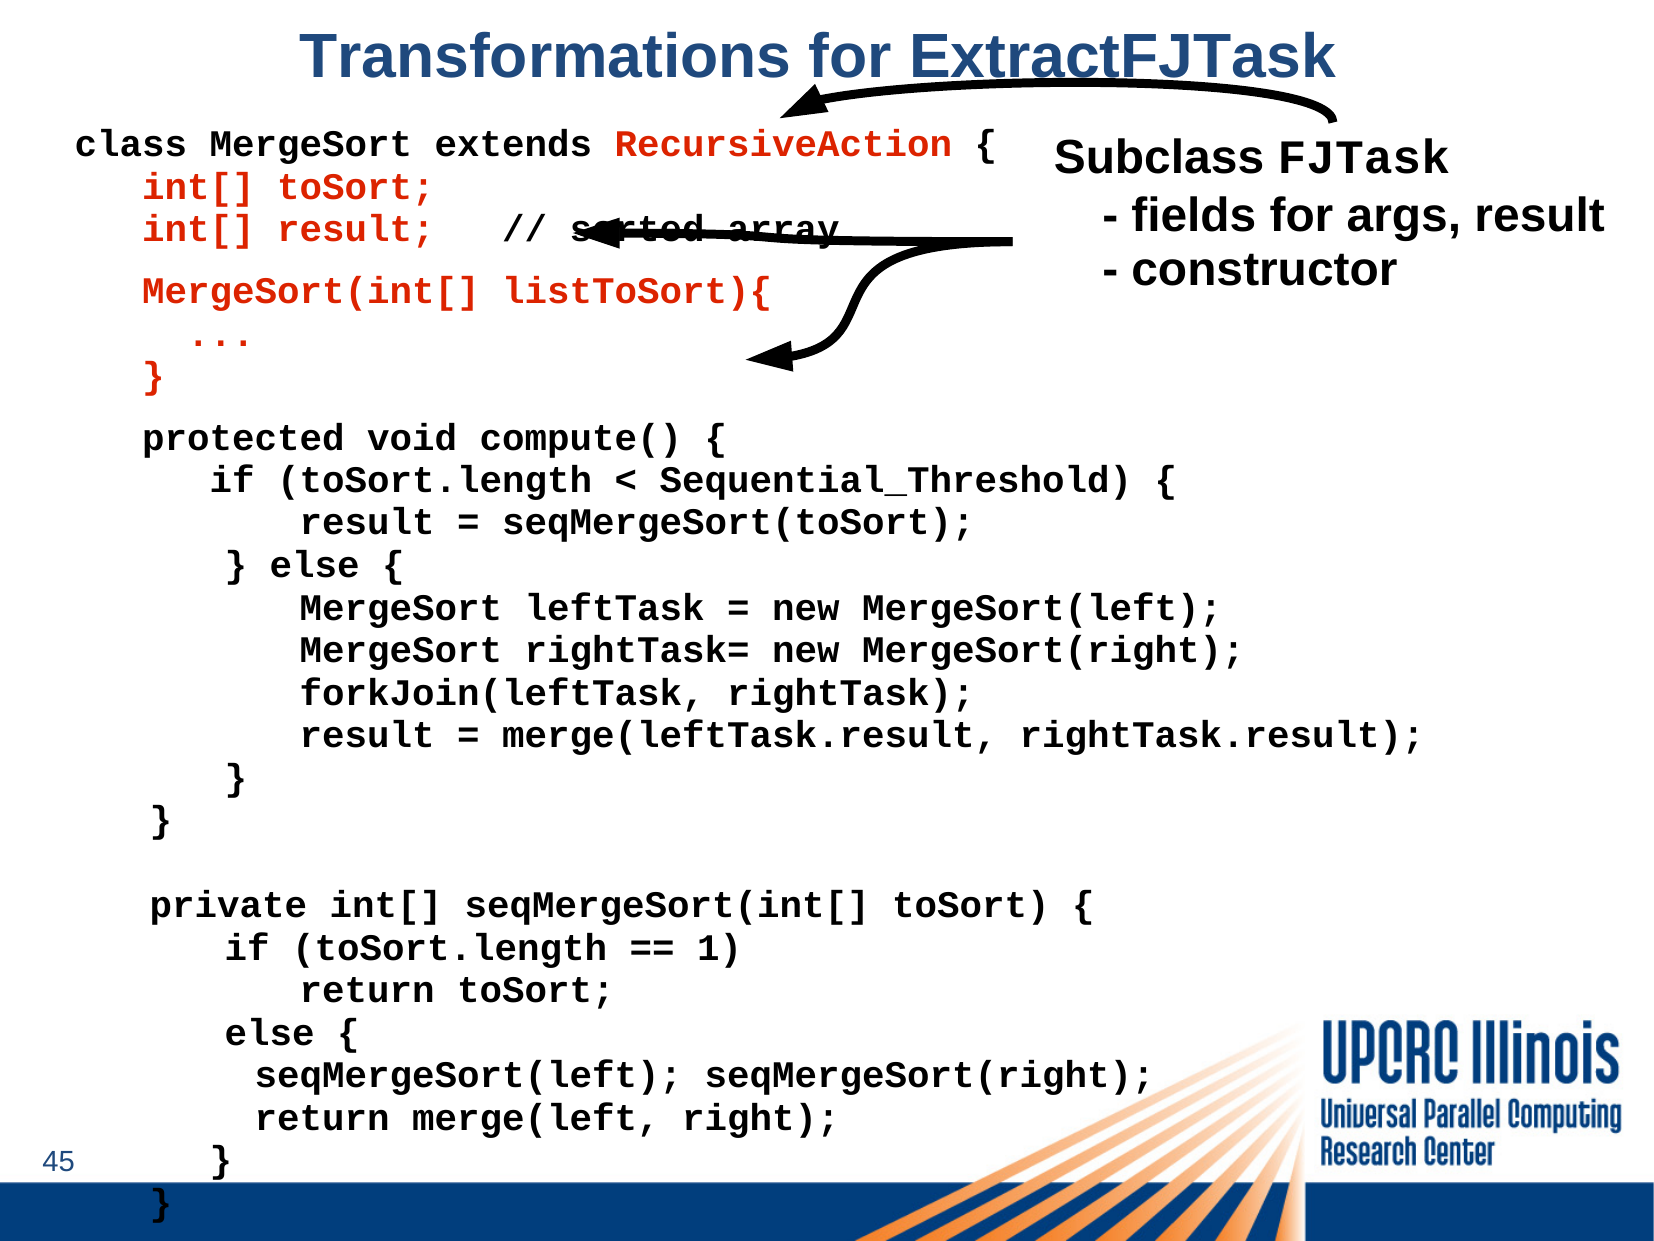

# Transformations for ExtractFJTask
class MergeSort extends RecursiveAction {
 int[] toSort;
 int[] result; // sorted array
 MergeSort(int[] listToSort){
 ...
 }
 protected void compute() {
 if (toSort.length < Sequential_Threshold) {
			result = seqMergeSort(toSort);
		} else {
			MergeSort leftTask = new MergeSort(left);
			MergeSort rightTask= new MergeSort(right);
			forkJoin(leftTask, rightTask);
			result = merge(leftTask.result, rightTask.result);
		}
	}
	private int[] seqMergeSort(int[] toSort) {
		if (toSort.length == 1)
			return toSort;
		else {
 seqMergeSort(left); seqMergeSort(right);
 return merge(left, right);
 }
	}
 Subclass FJTask
	- fields for args, result
	- constructor
45